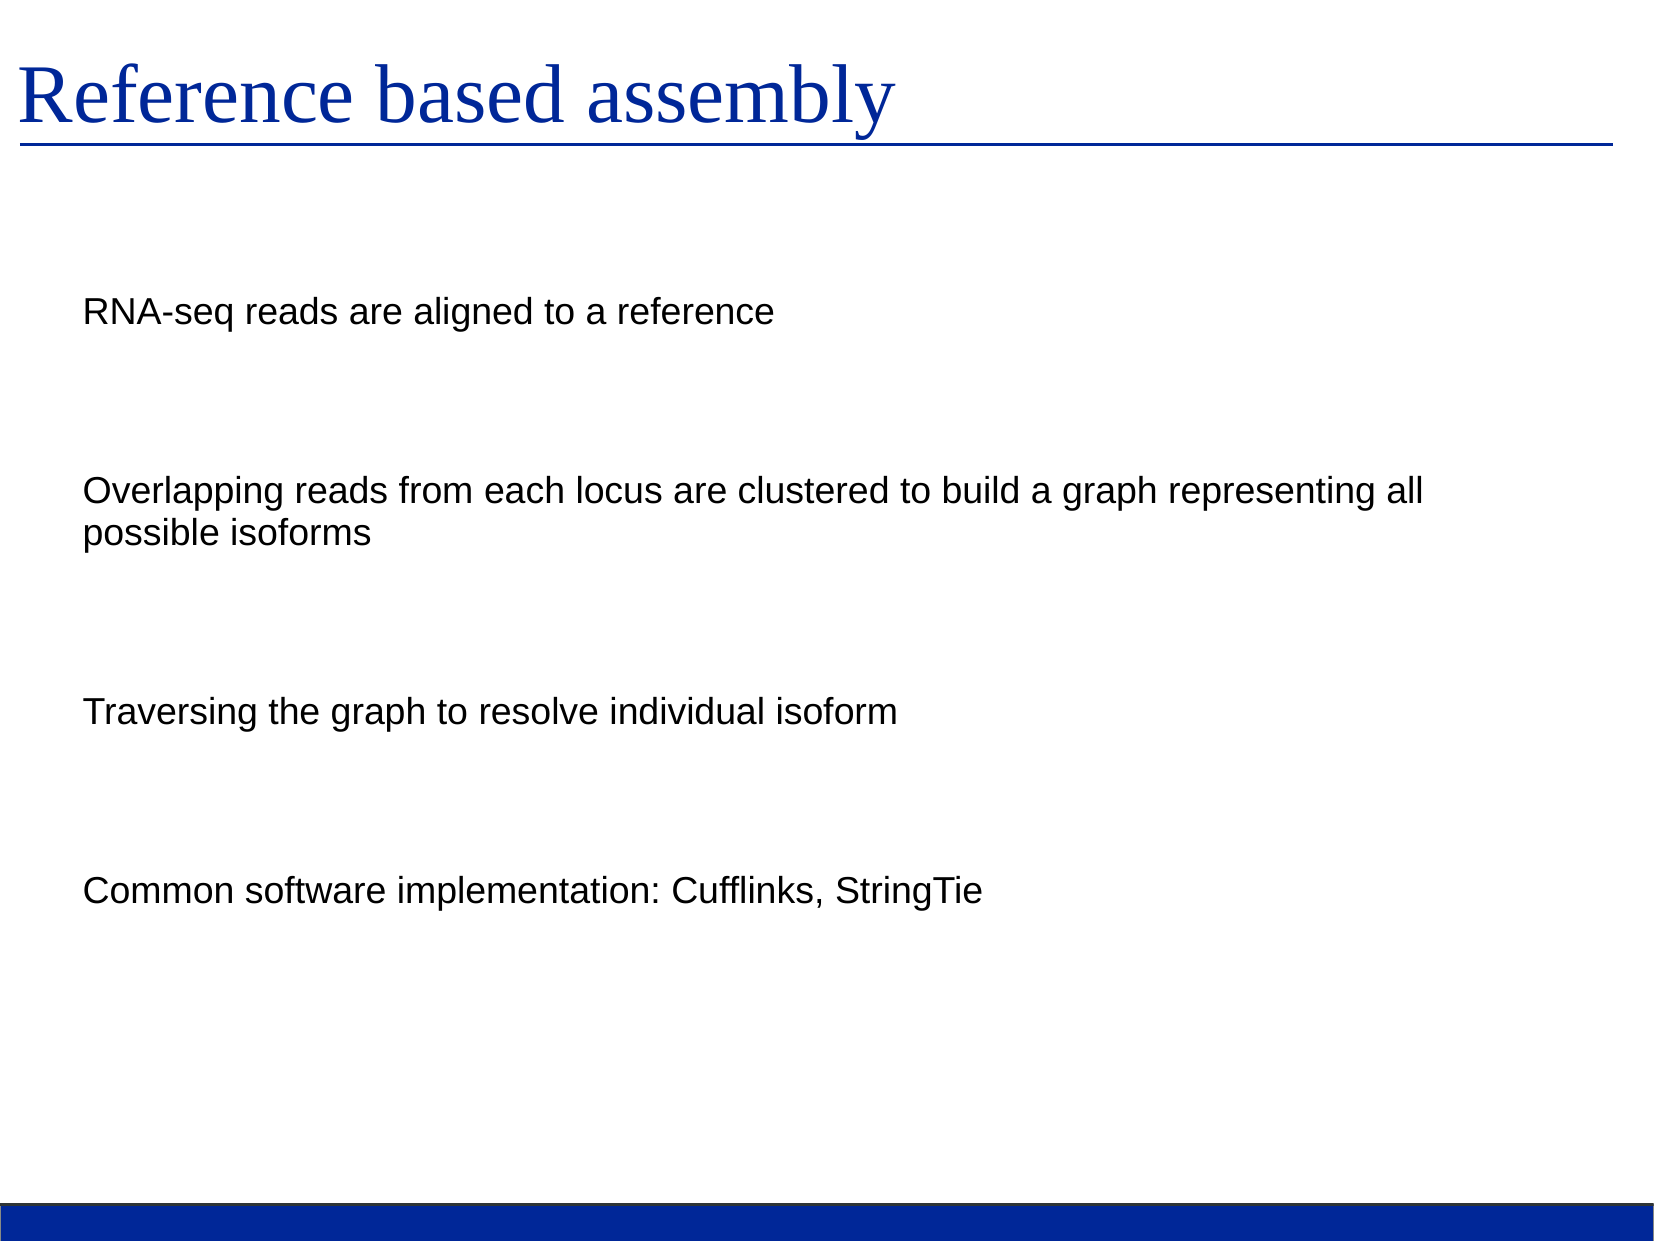

# Reference based assembly
RNA-seq reads are aligned to a reference
Overlapping reads from each locus are clustered to build a graph representing all possible isoforms
Traversing the graph to resolve individual isoform
Common software implementation: Cufflinks, StringTie